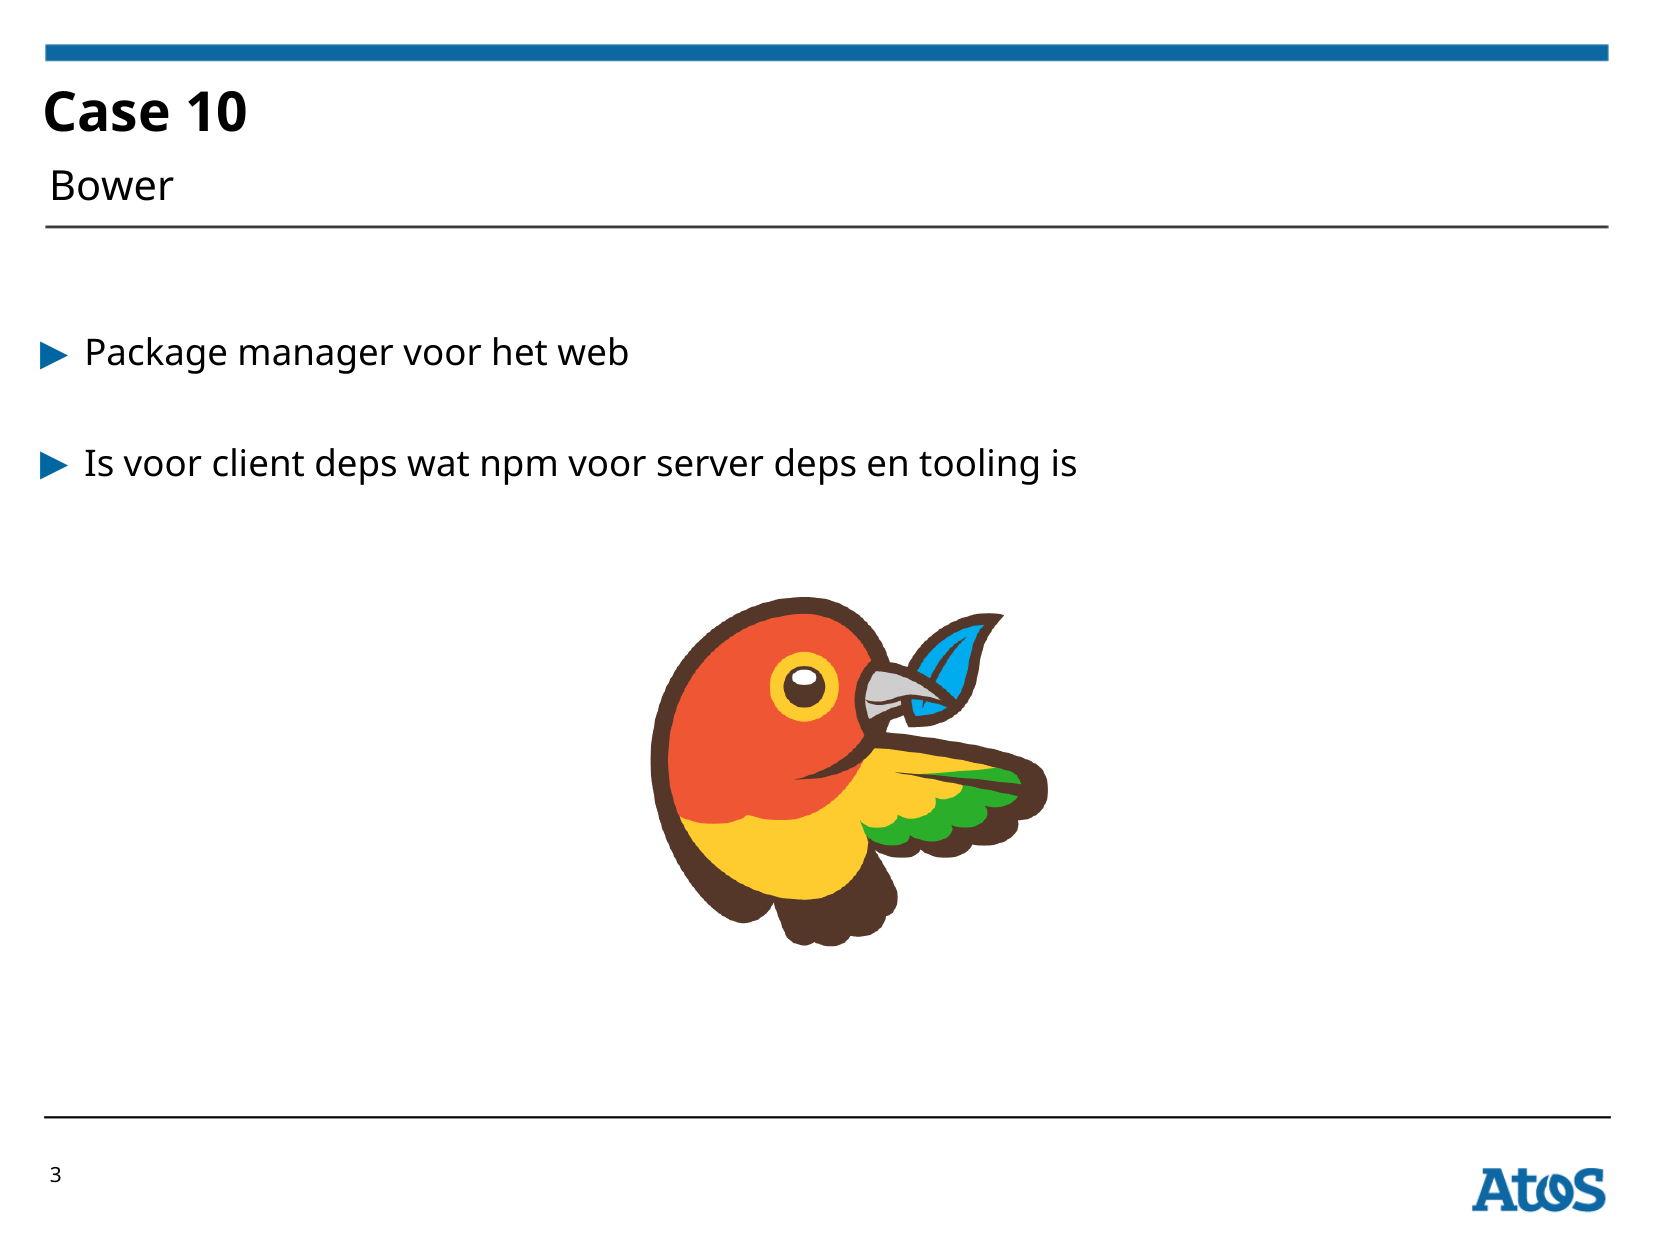

# Case 10
Bower
Package manager voor het web
Is voor client deps wat npm voor server deps en tooling is